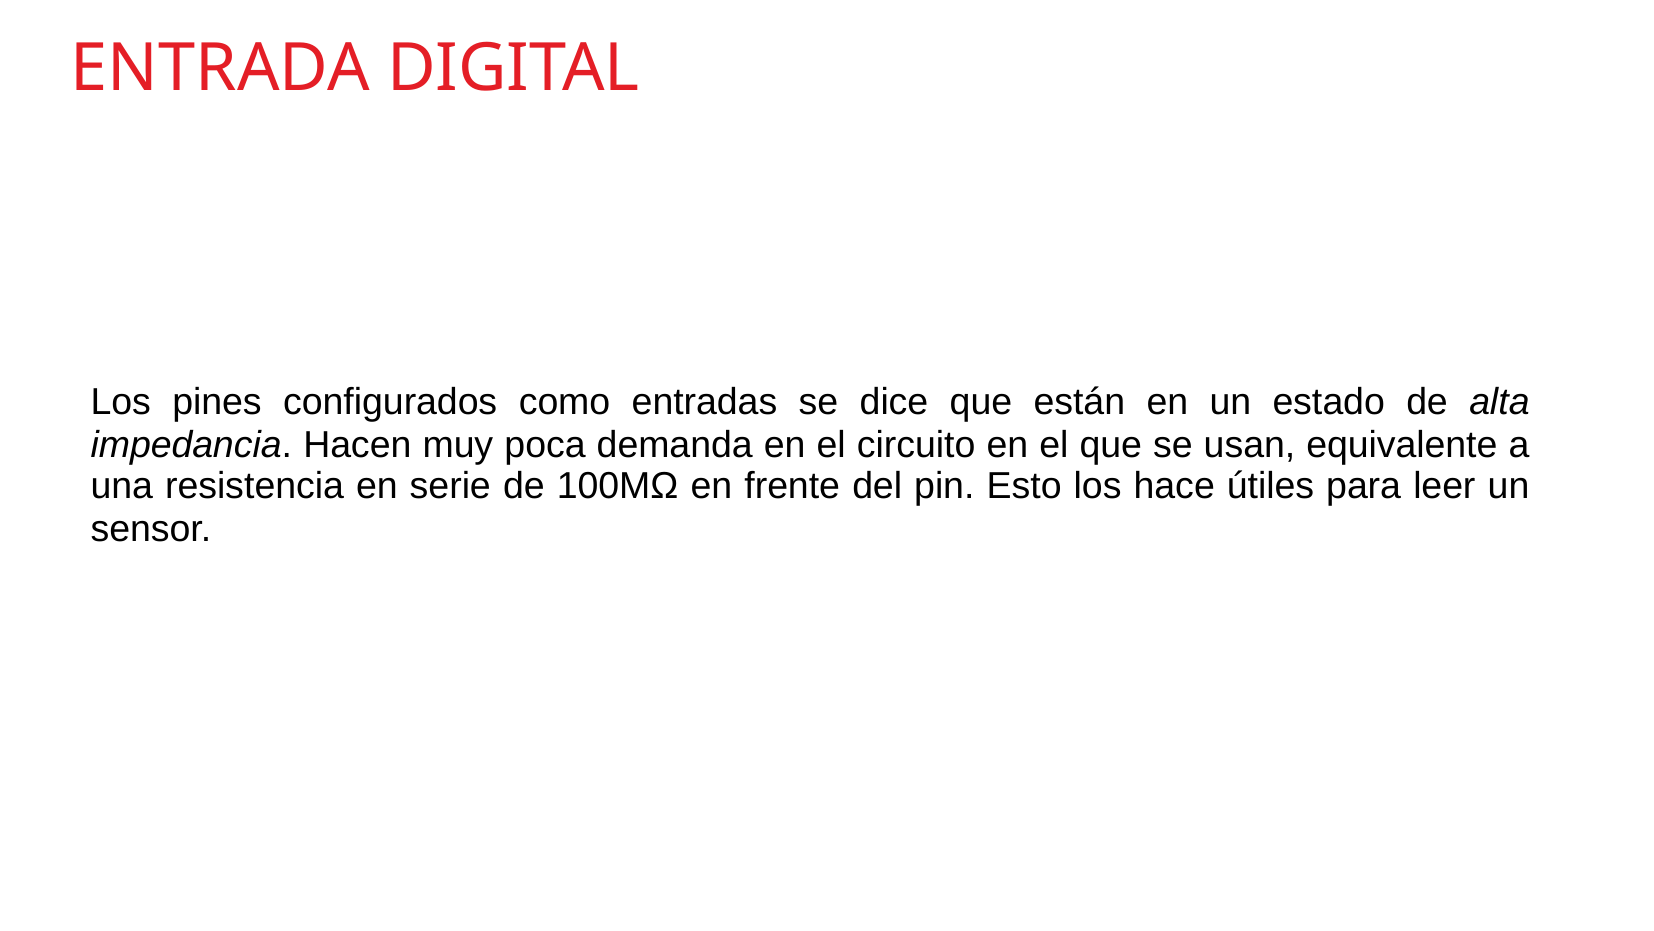

# ENTRADA DIGITAL
Los pines configurados como entradas se dice que están en un estado de alta impedancia. Hacen muy poca demanda en el circuito en el que se usan, equivalente a una resistencia en serie de 100MΩ en frente del pin. Esto los hace útiles para leer un sensor.